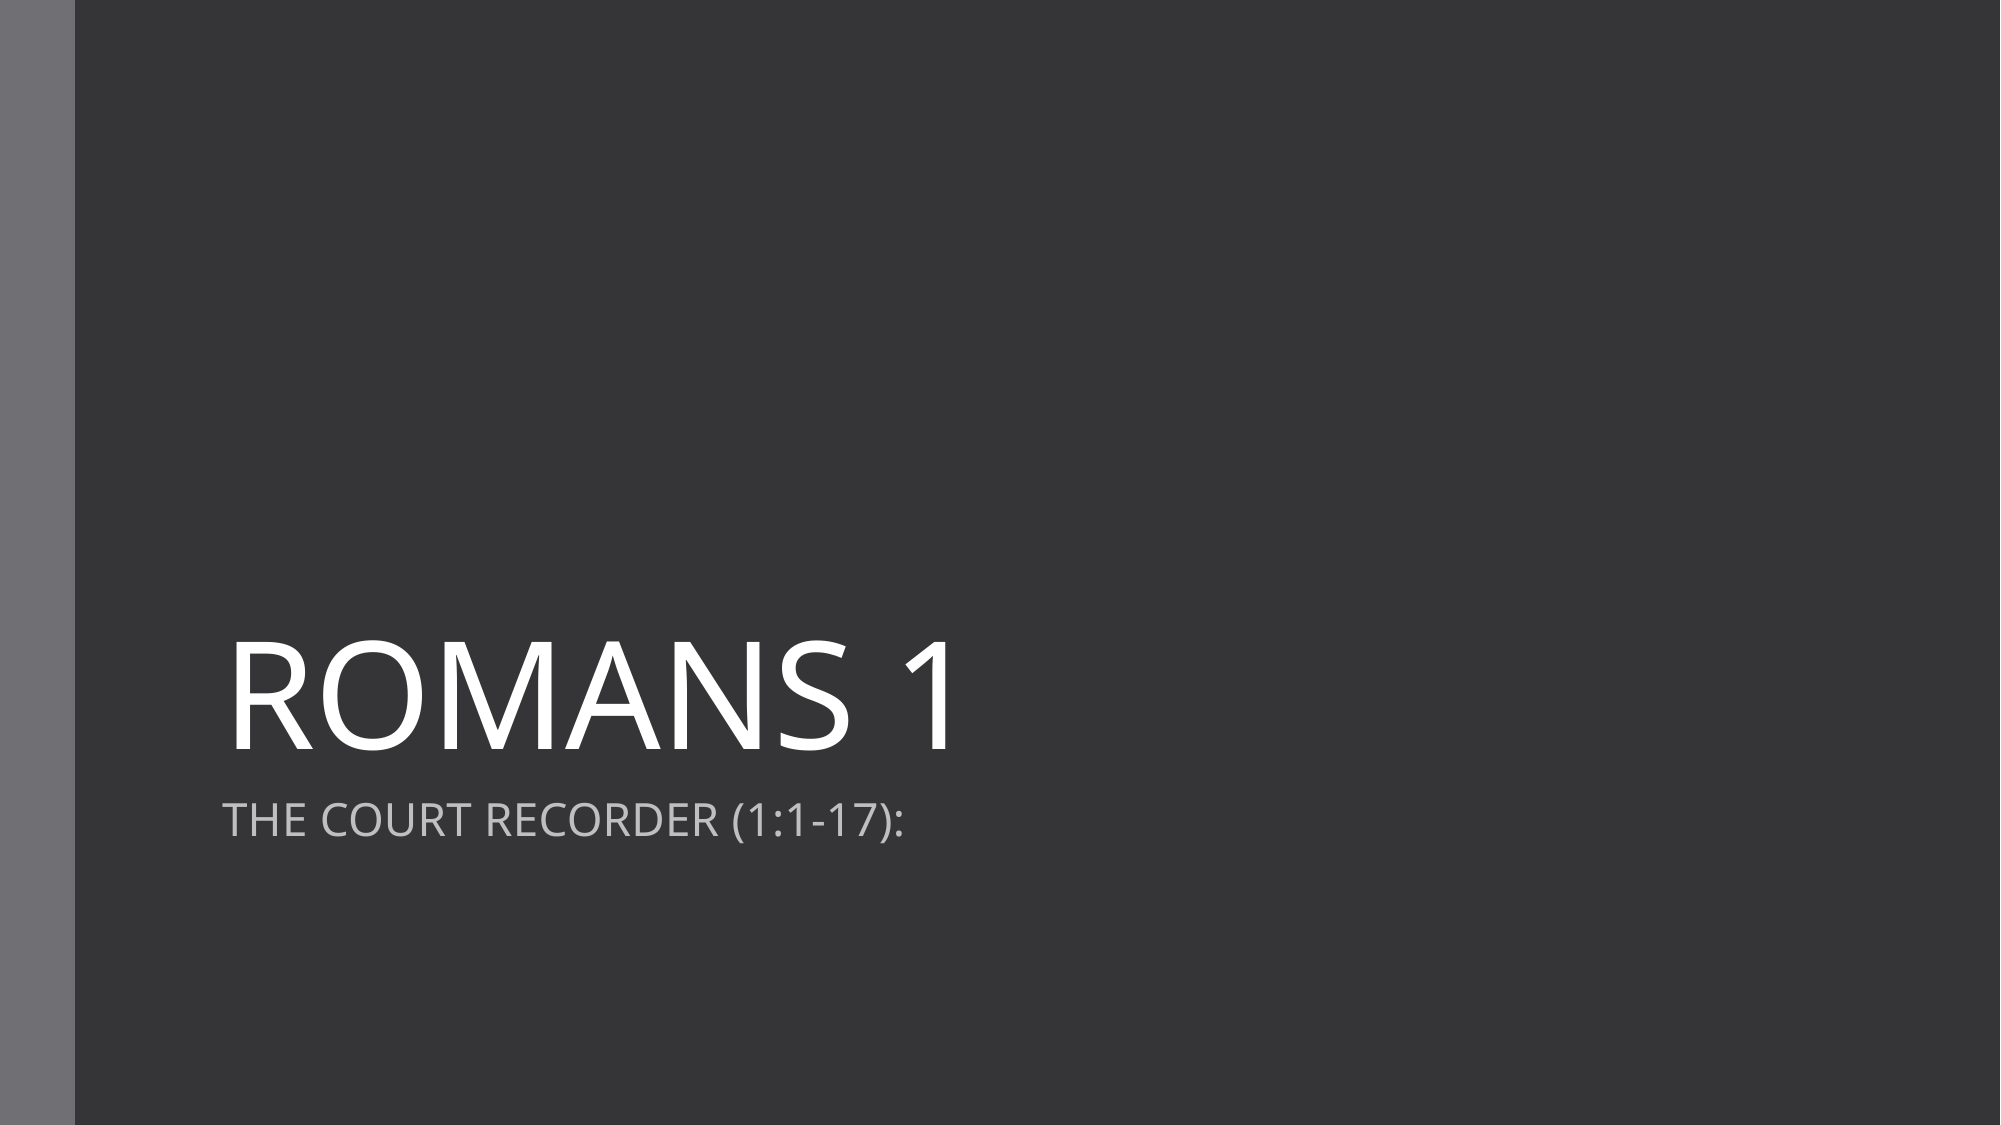

# ROMANS 1
THE COURT RECORDER (1:1-17):